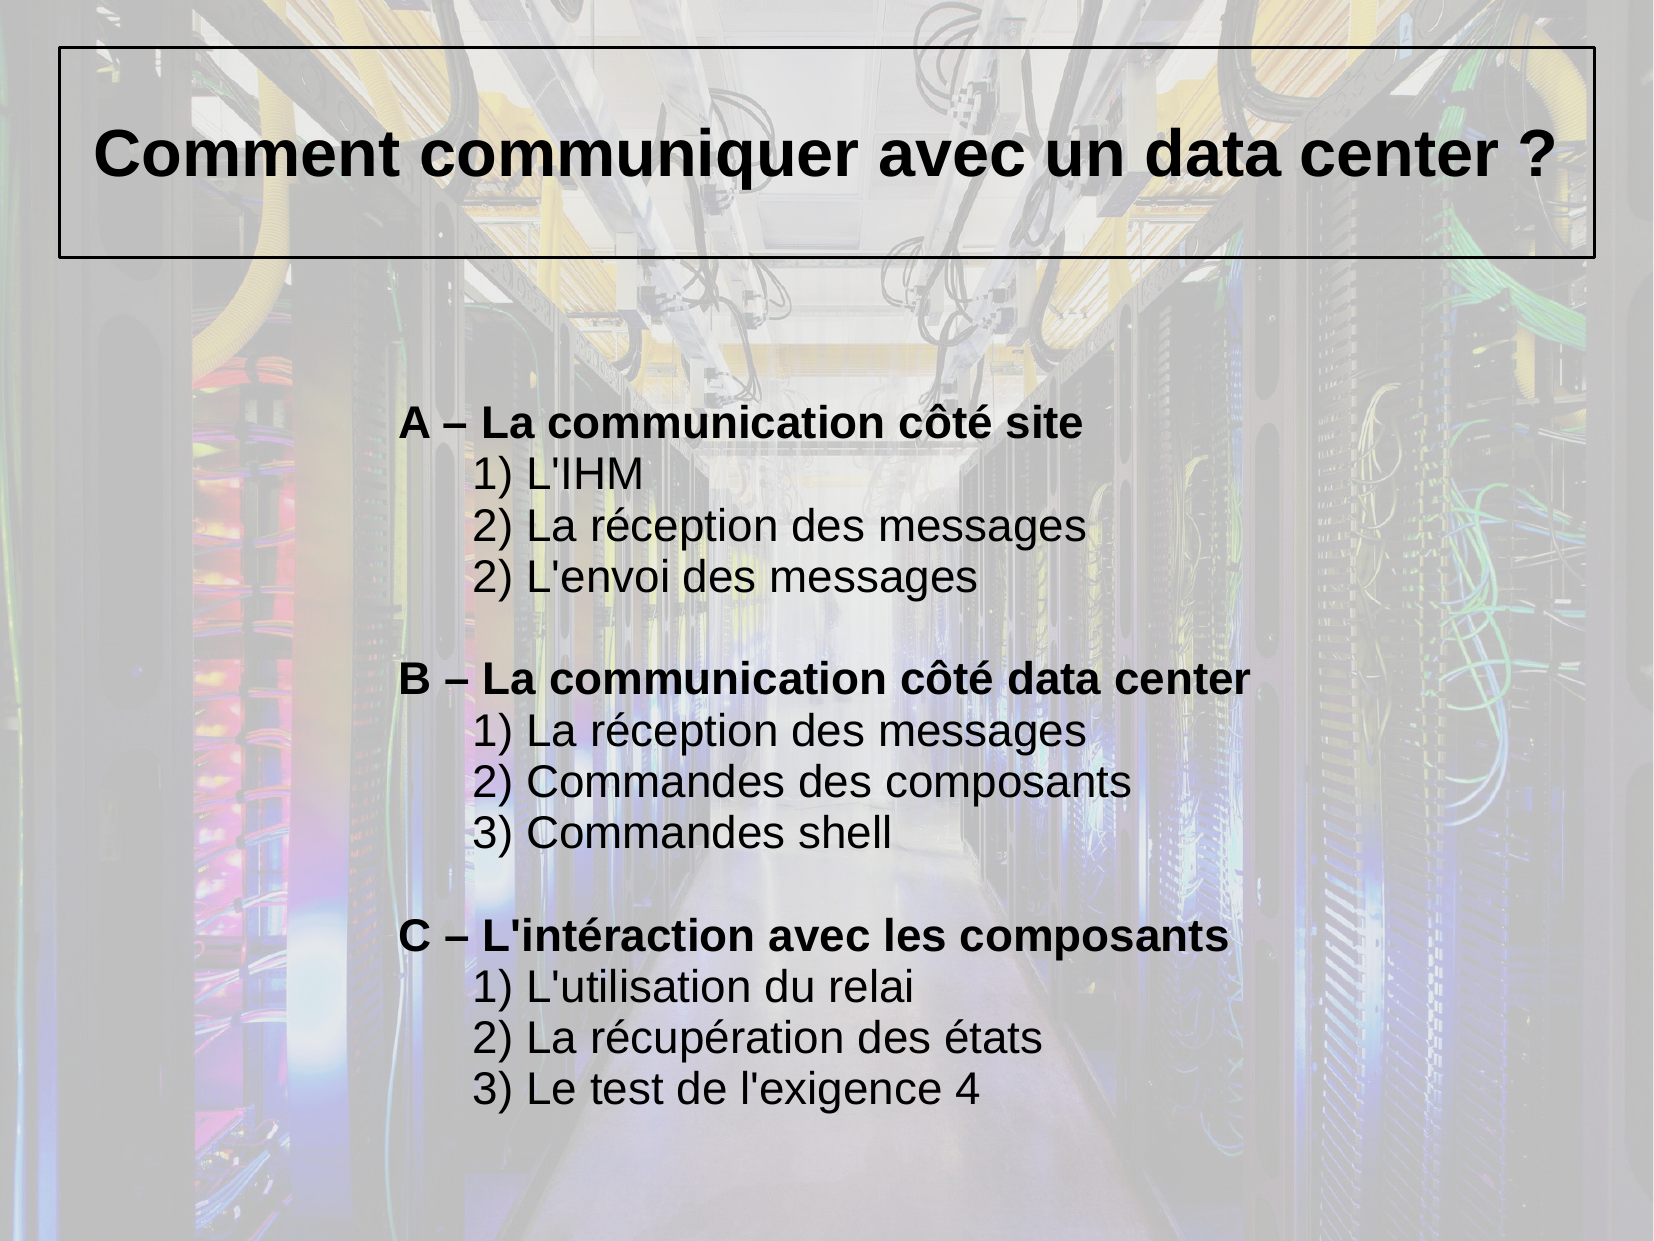

# Comment communiquer avec un data center ?
A – La communication côté site
	1) L'IHM
	2) La réception des messages
	2) L'envoi des messages
B – La communication côté data center
	1) La réception des messages
	2) Commandes des composants
	3) Commandes shell
C – L'intéraction avec les composants
	1) L'utilisation du relai
	2) La récupération des états
	3) Le test de l'exigence 4